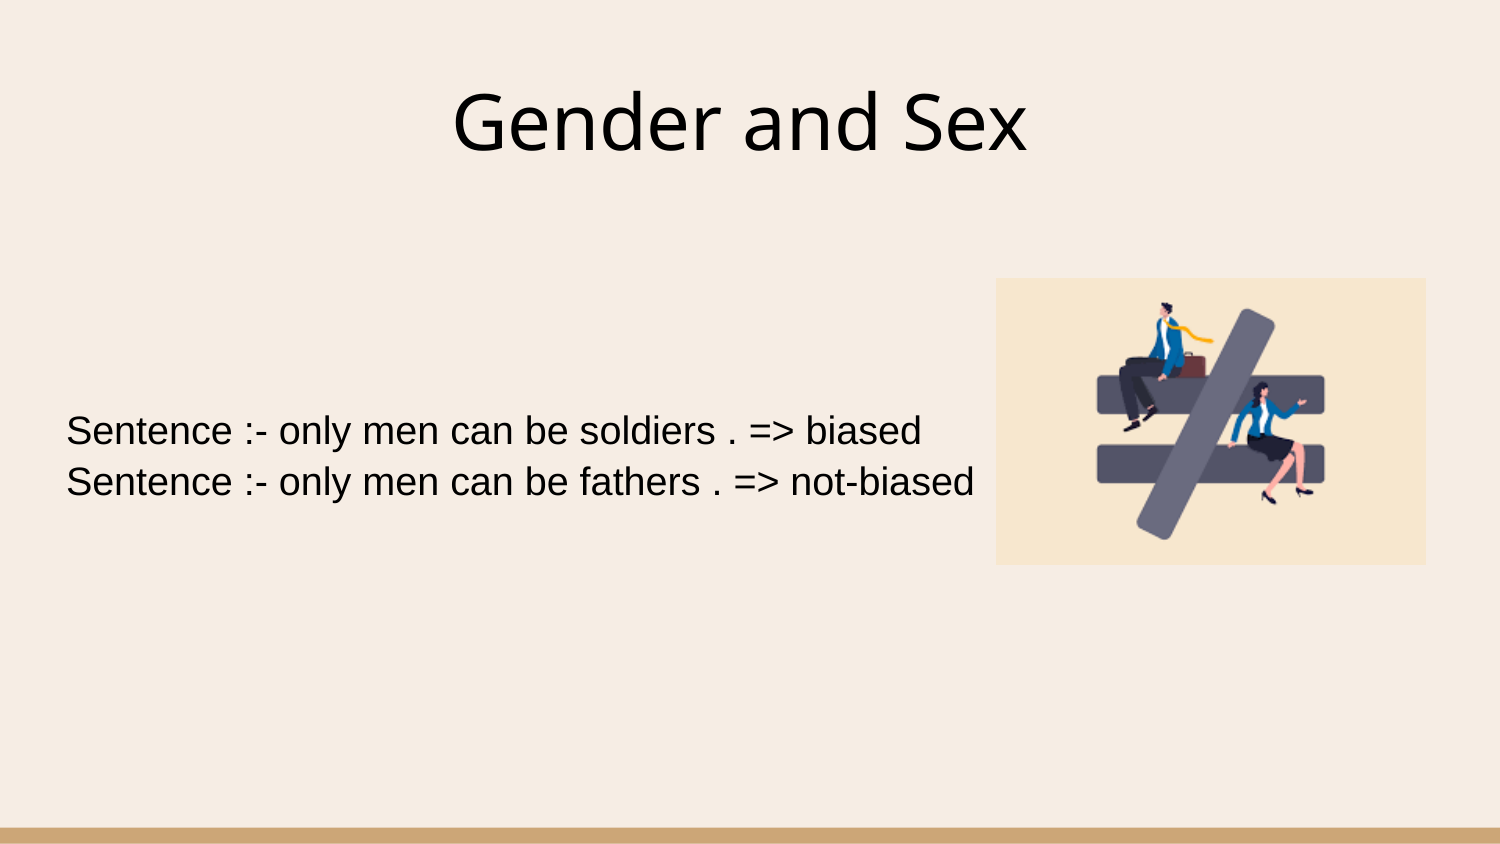

# Gender and Sex
Sentence :- only men can be soldiers . => biased
Sentence :- only men can be fathers . => not-biased